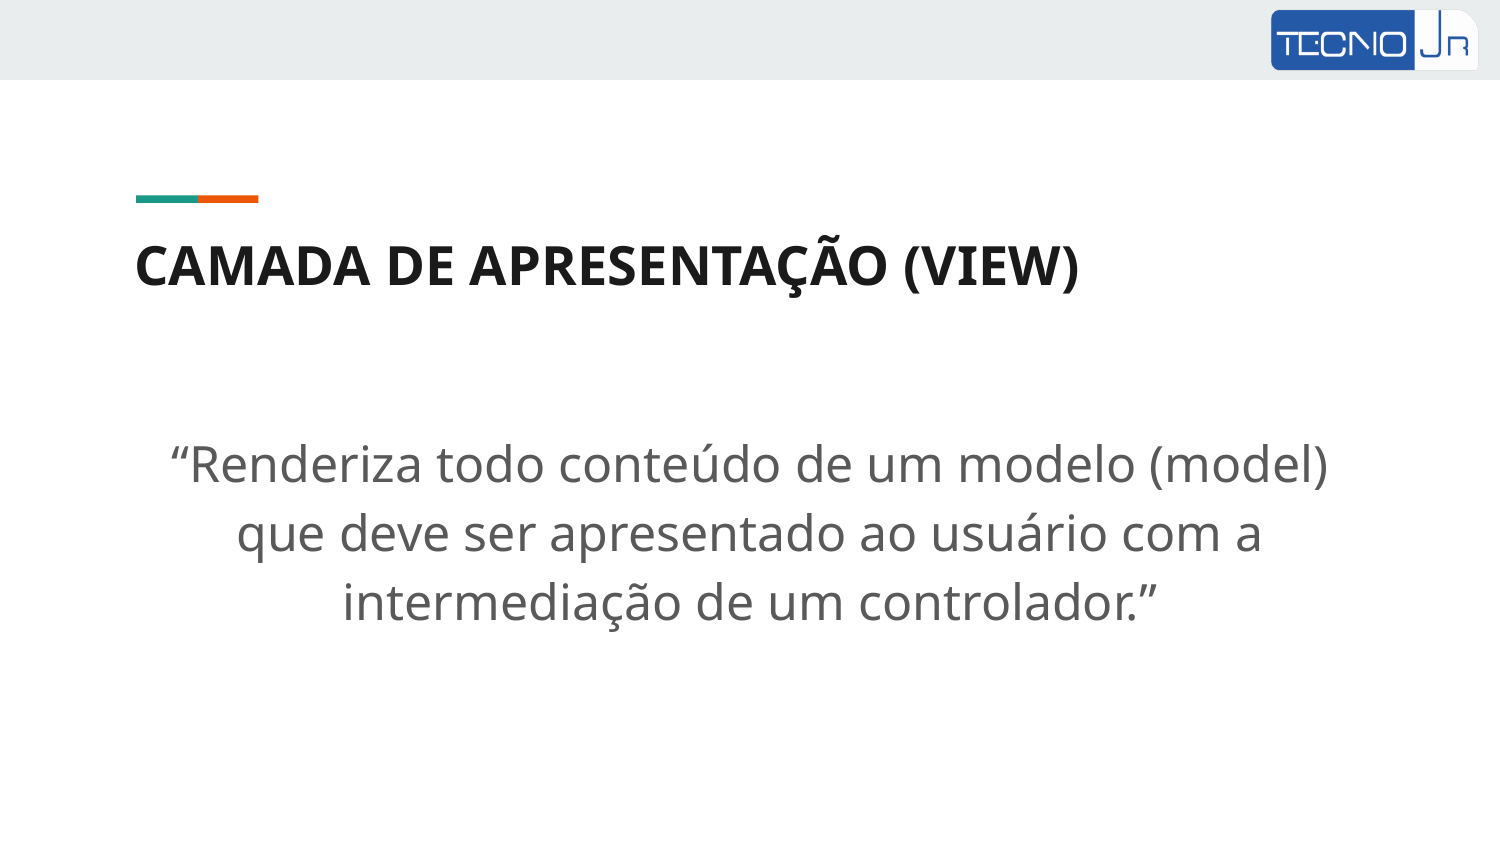

# CAMADA DE APRESENTAÇÃO (VIEW)
“Renderiza todo conteúdo de um modelo (model) que deve ser apresentado ao usuário com a intermediação de um controlador.”